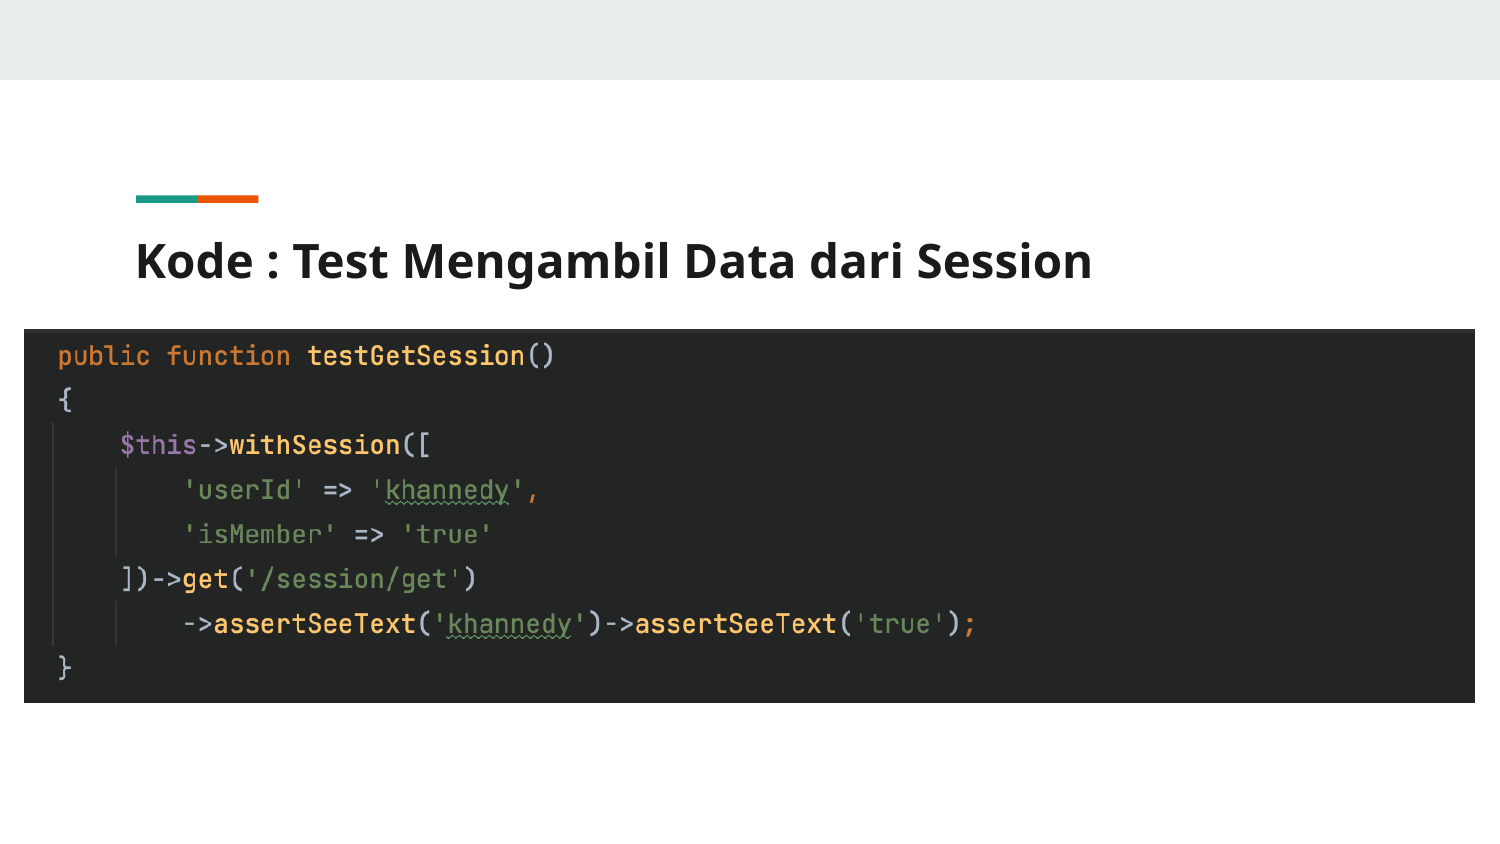

# Kode : Test Mengambil Data dari Session